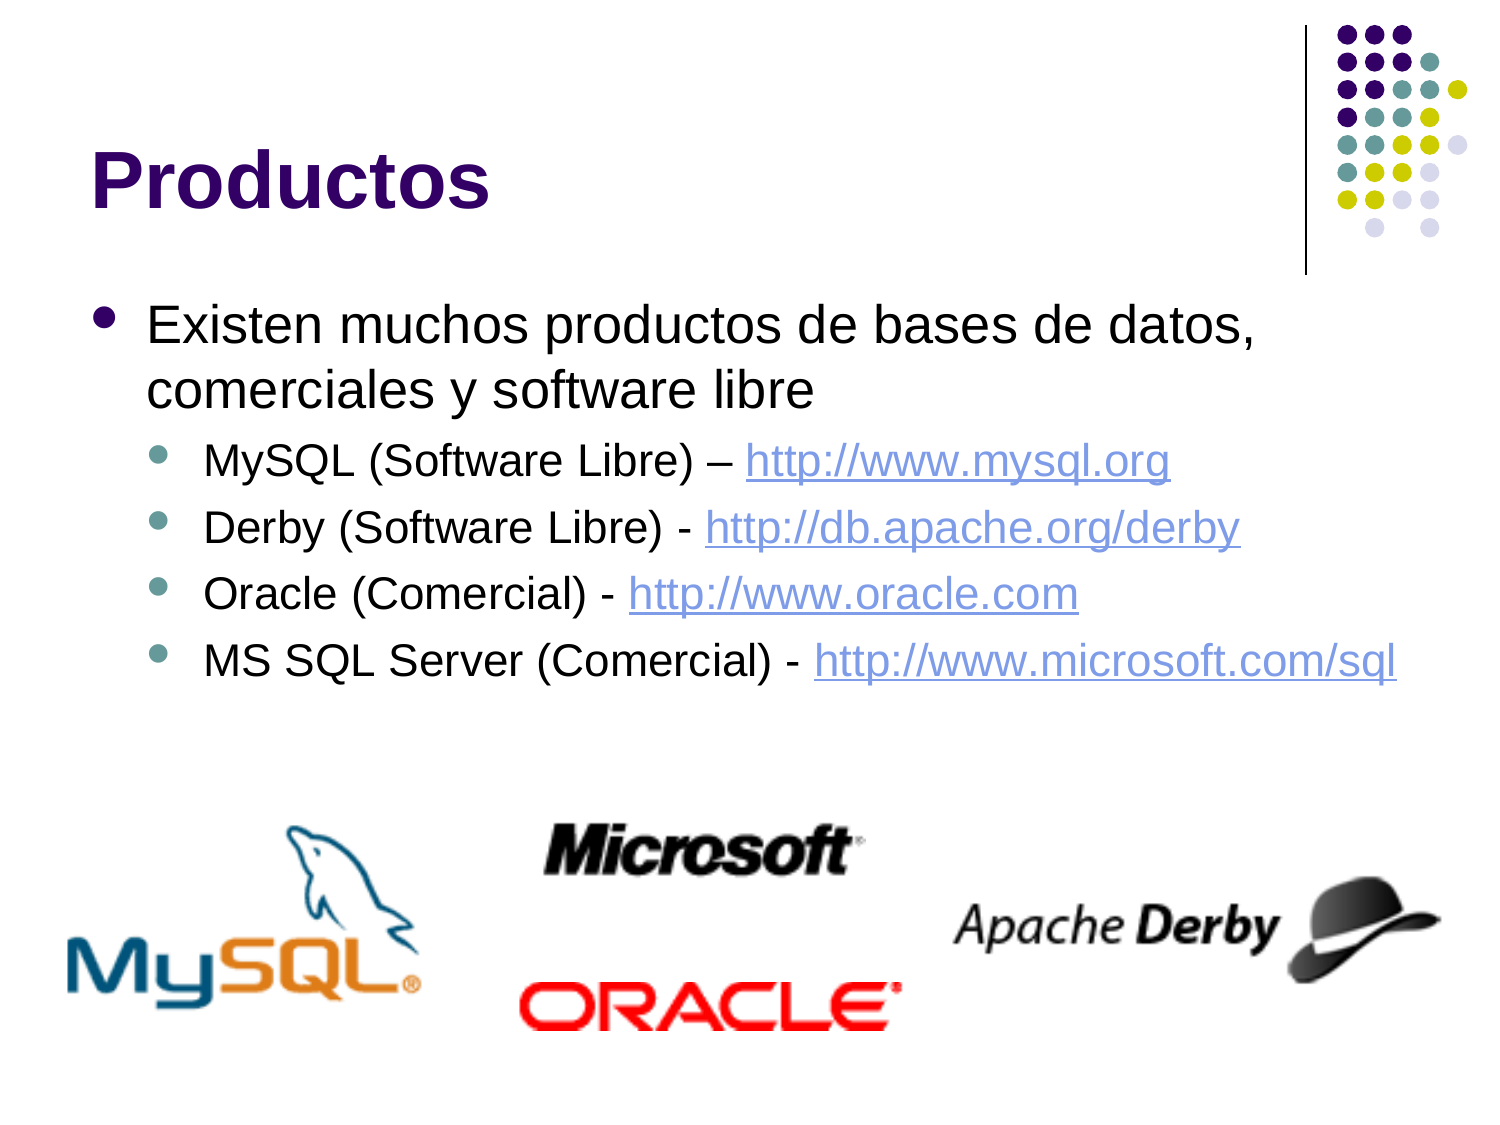

# Productos
Existen muchos productos de bases de datos, comerciales y software libre
MySQL (Software Libre) – http://www.mysql.org
Derby (Software Libre) - http://db.apache.org/derby
Oracle (Comercial) - http://www.oracle.com
MS SQL Server (Comercial) - http://www.microsoft.com/sql